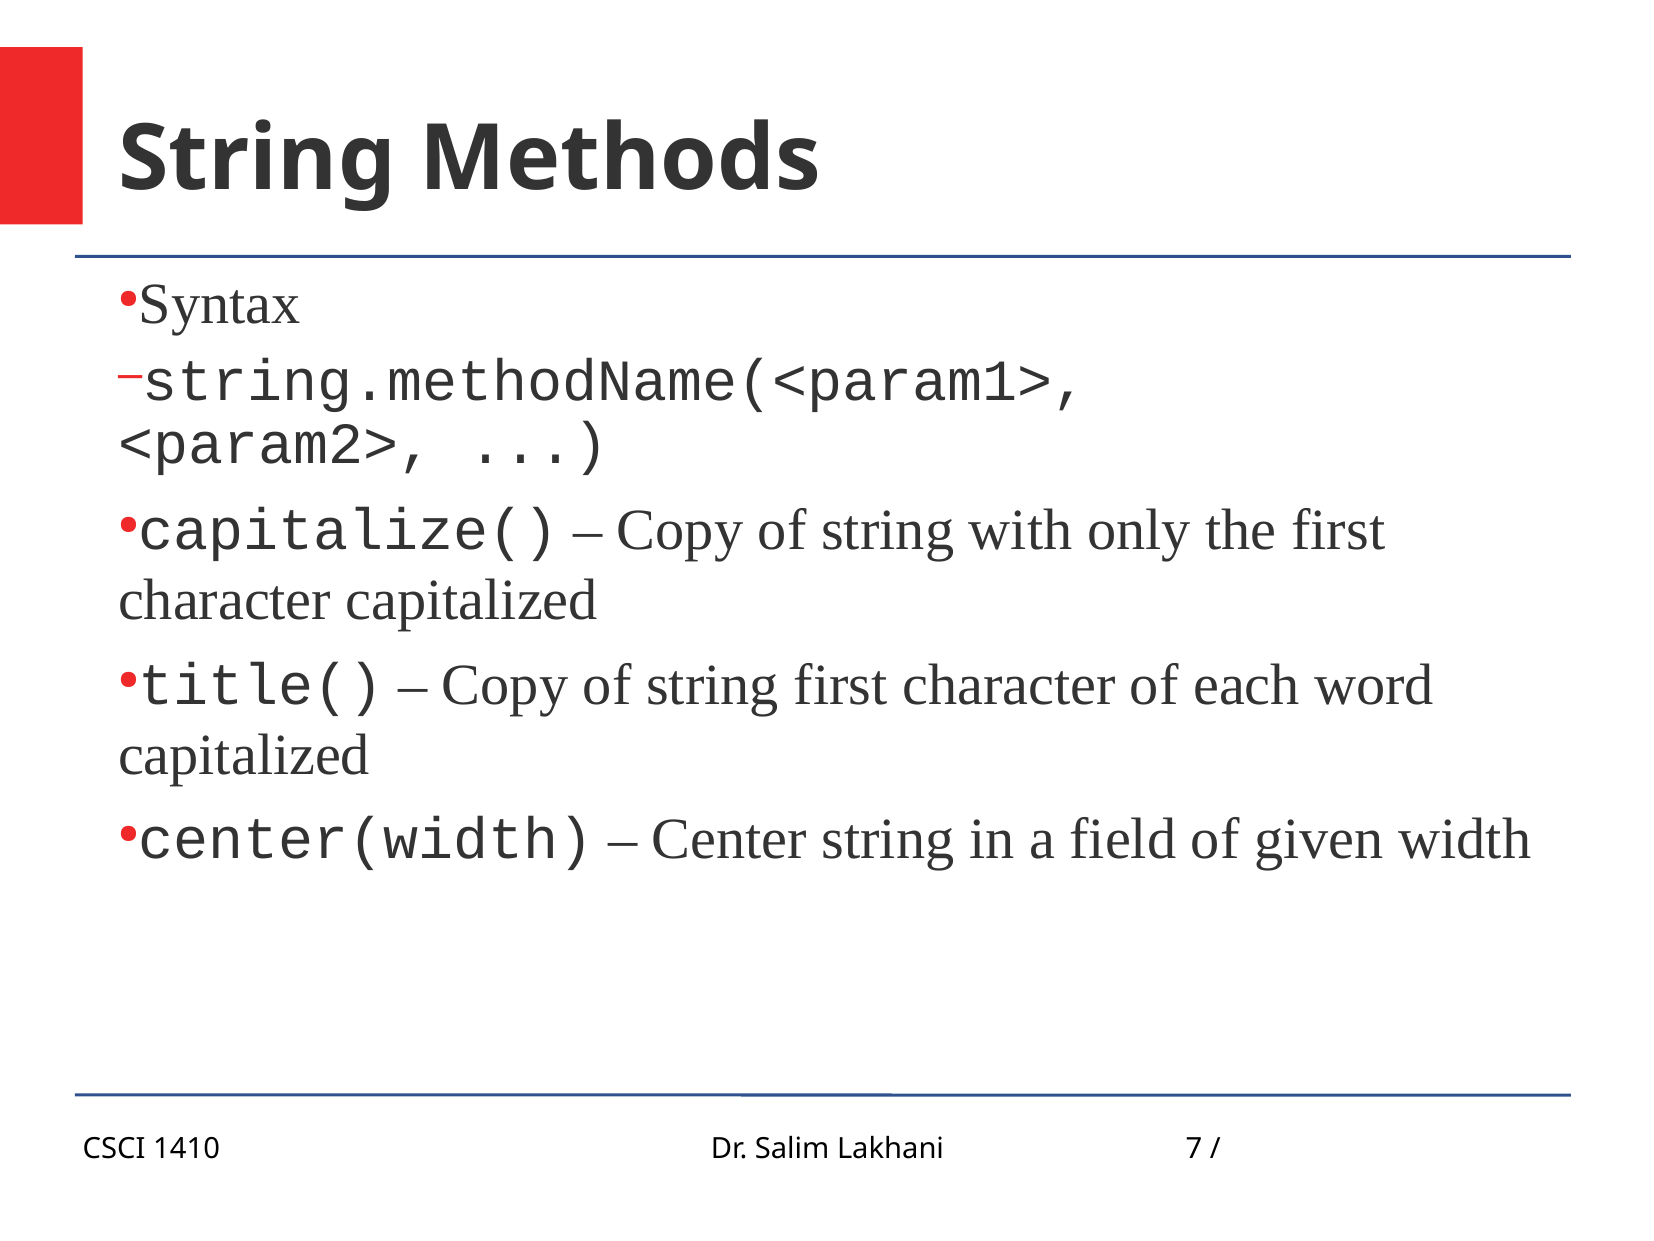

# String Methods
Syntax
string.methodName(<param1>, <param2>, ...)
capitalize() – Copy of string with only the first character capitalized
title() – Copy of string first character of each word capitalized
center(width) – Center string in a field of given width
CSCI 1410
Dr. Salim Lakhani